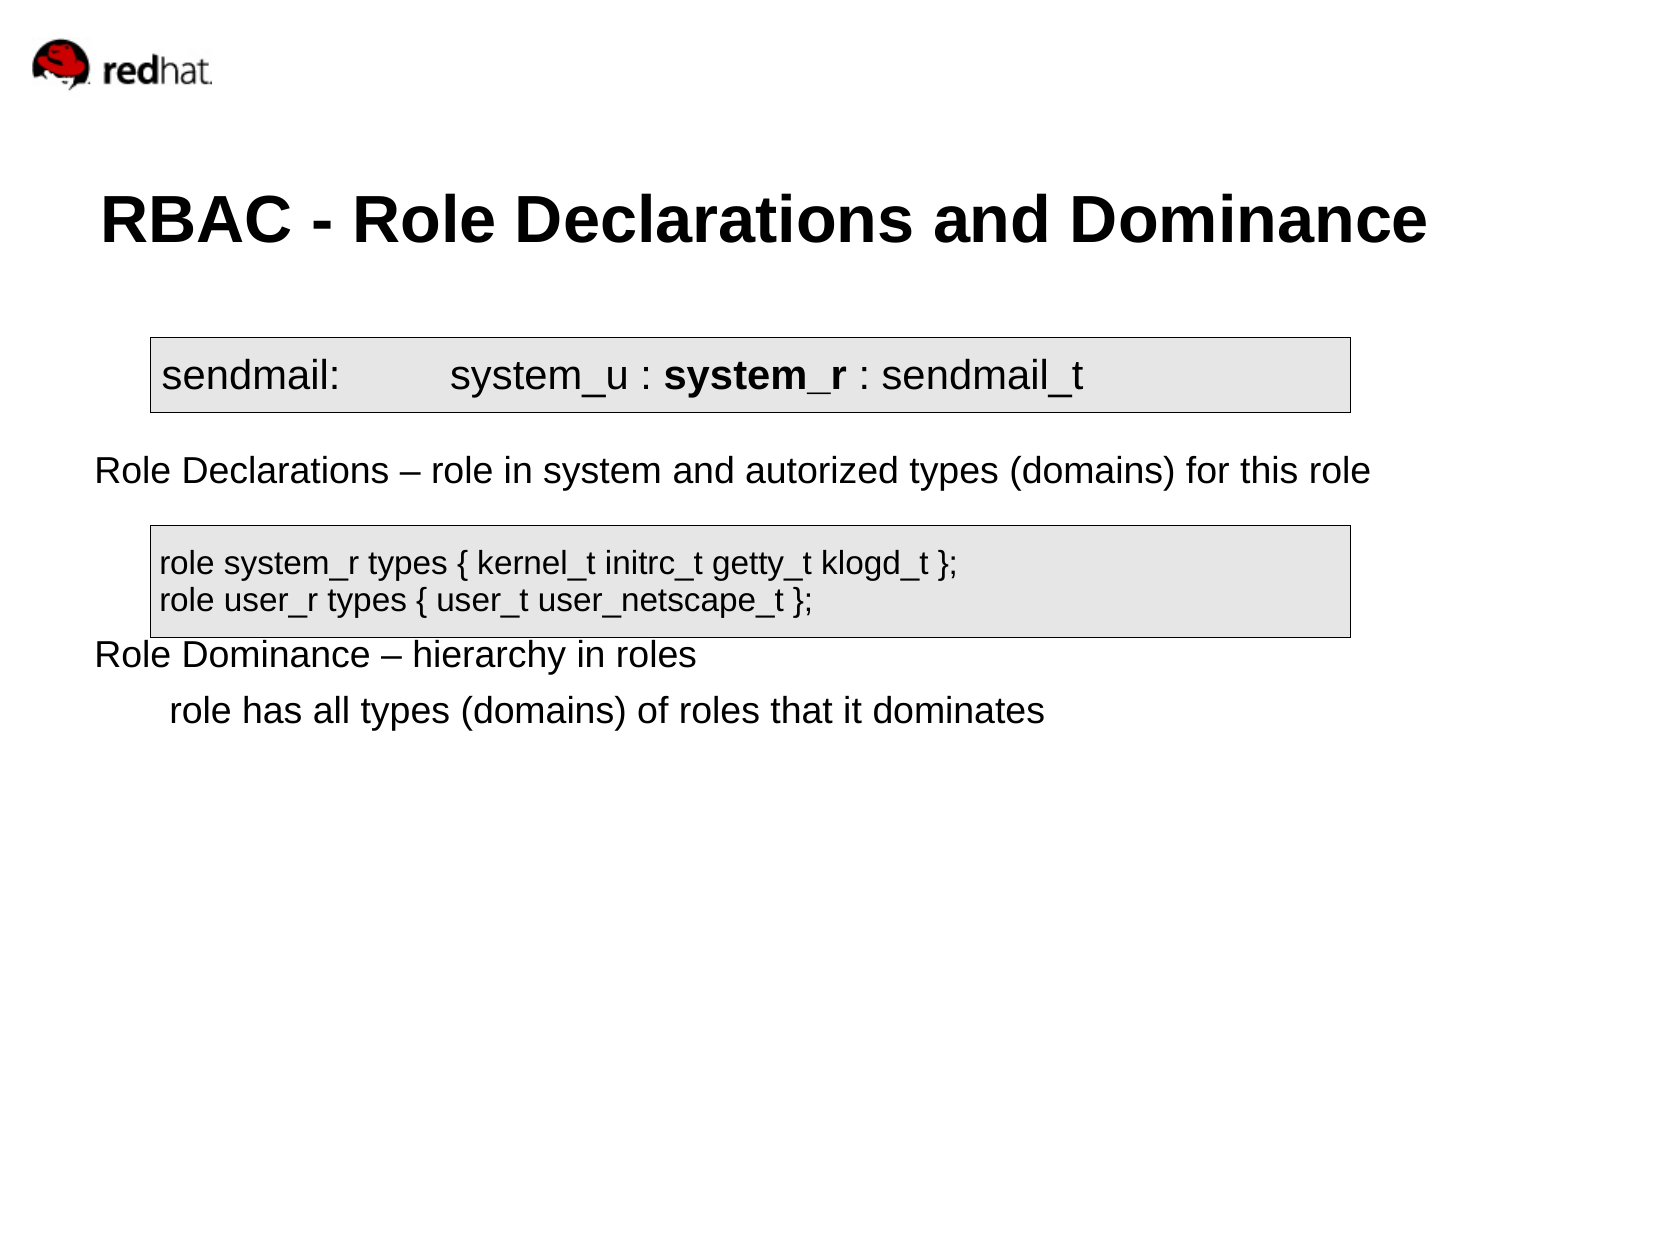

# RBAC - Role Declarations and Dominance
 sendmail:	system_u : system_r : sendmail_t
Role Declarations – role in system and autorized types (domains) for this role
Role Dominance – hierarchy in roles
role has all types (domains) of roles that it dominates
 role system_r types { kernel_t initrc_t getty_t klogd_t };
 role user_r types { user_t user_netscape_t };